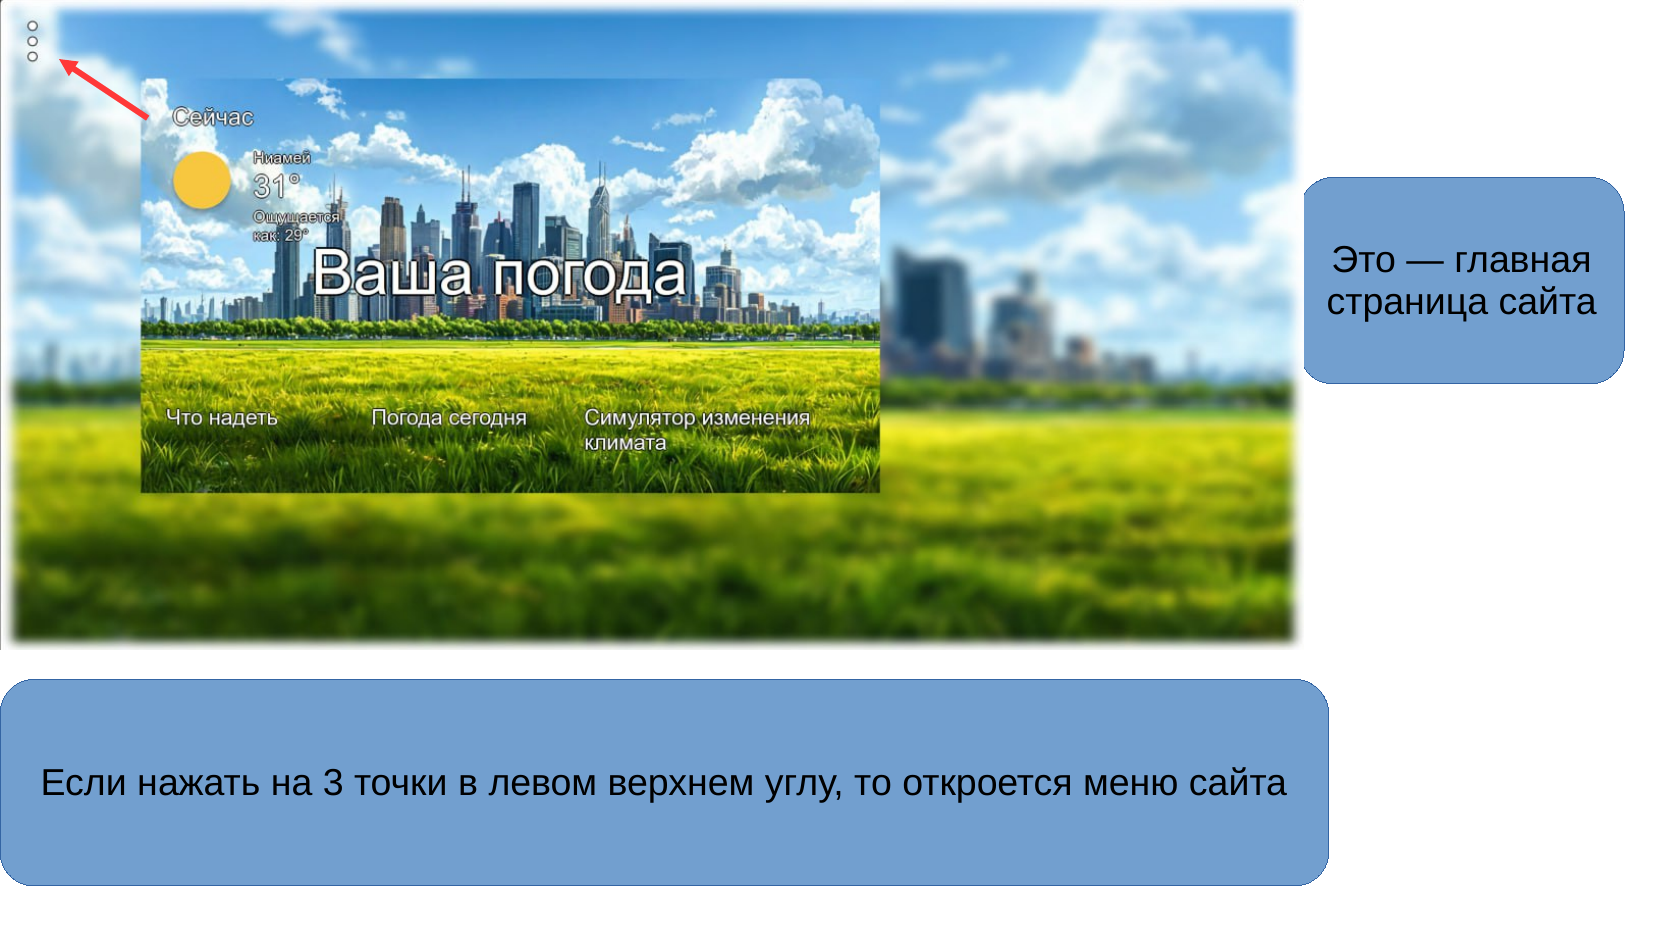

Это — главная страница сайта
Если нажать на 3 точки в левом верхнем углу, то откроется меню сайта